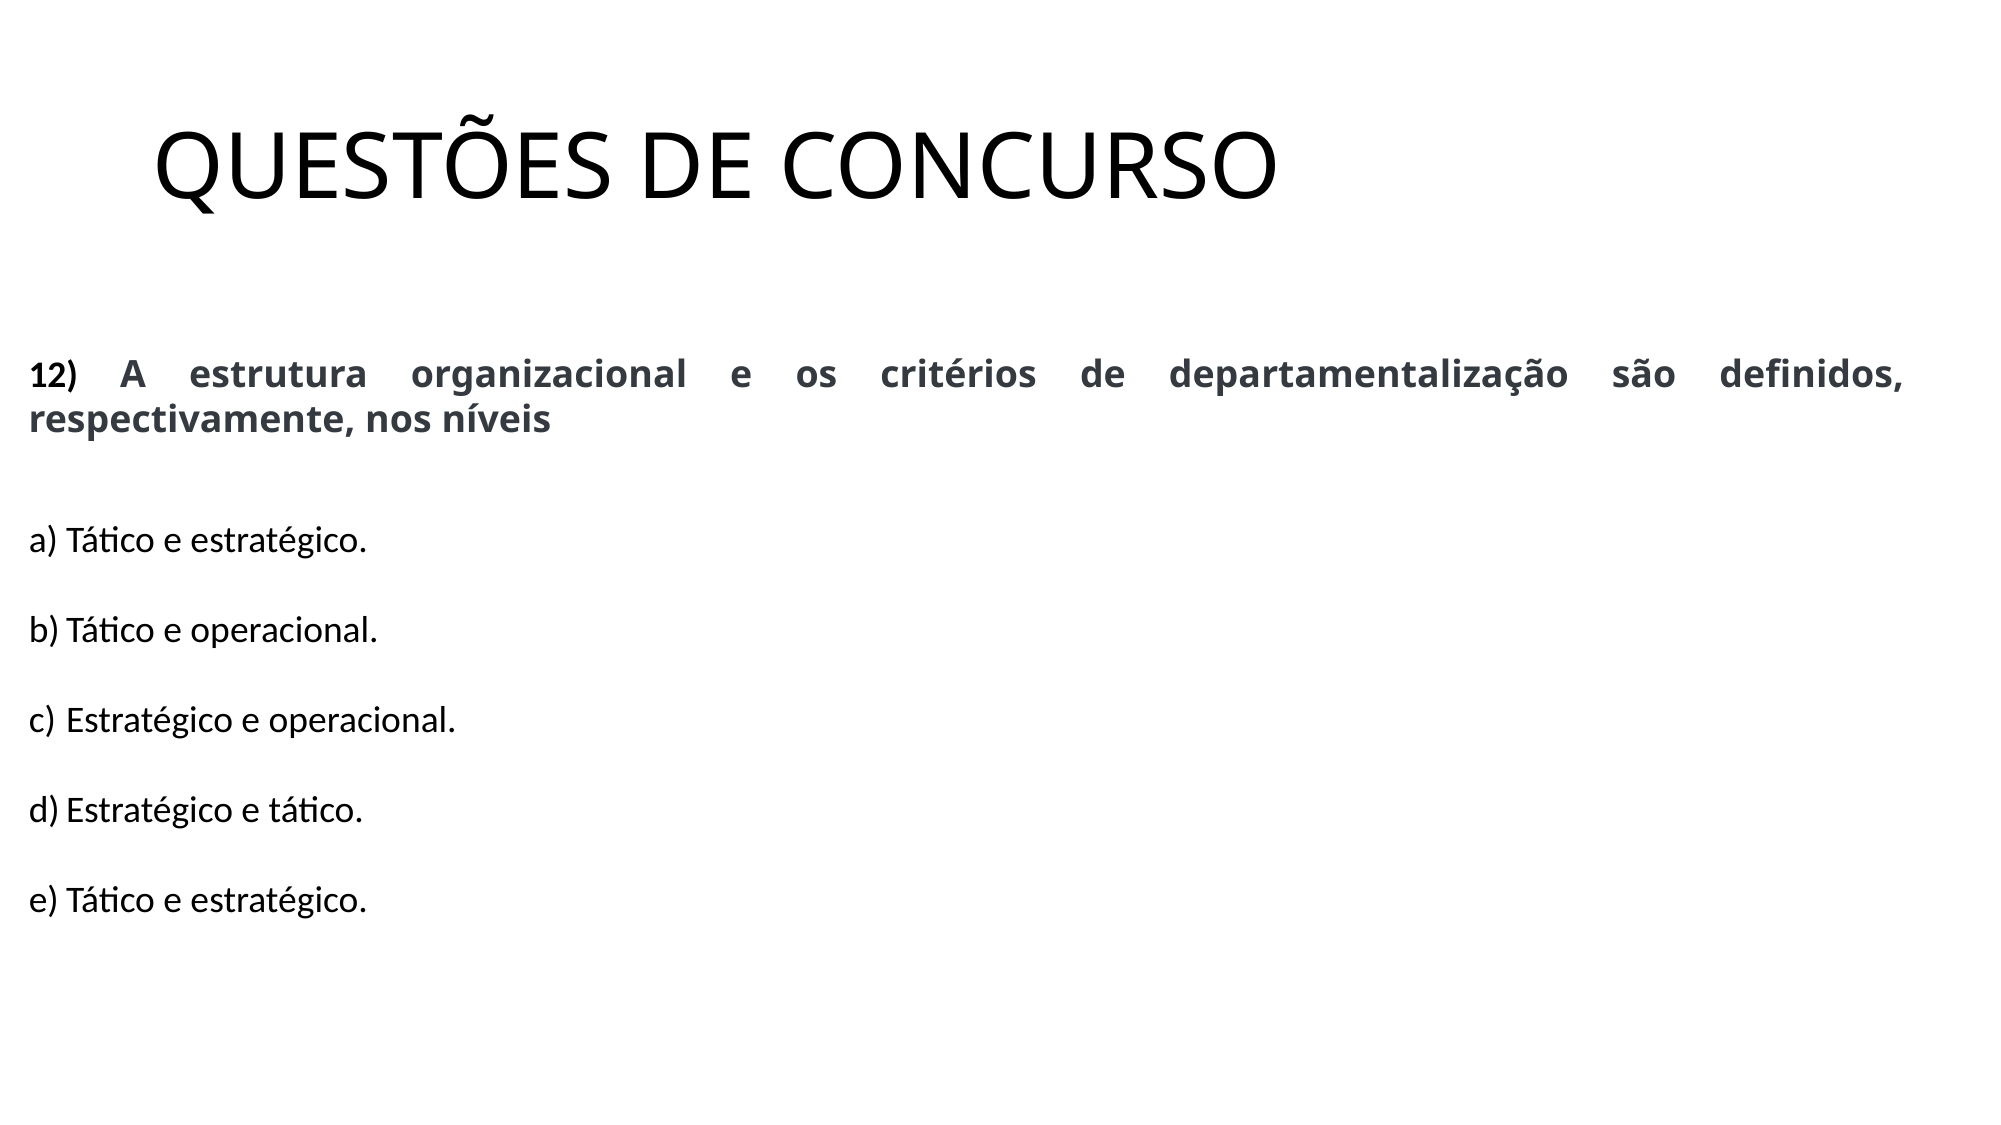

# QUESTÕES DE CONCURSO
12) A estrutura organizacional e os critérios de departamentalização são definidos, respectivamente, nos níveis
Tático e estratégico.
Tático e operacional.
Estratégico e operacional.
Estratégico e tático.
Tático e estratégico.